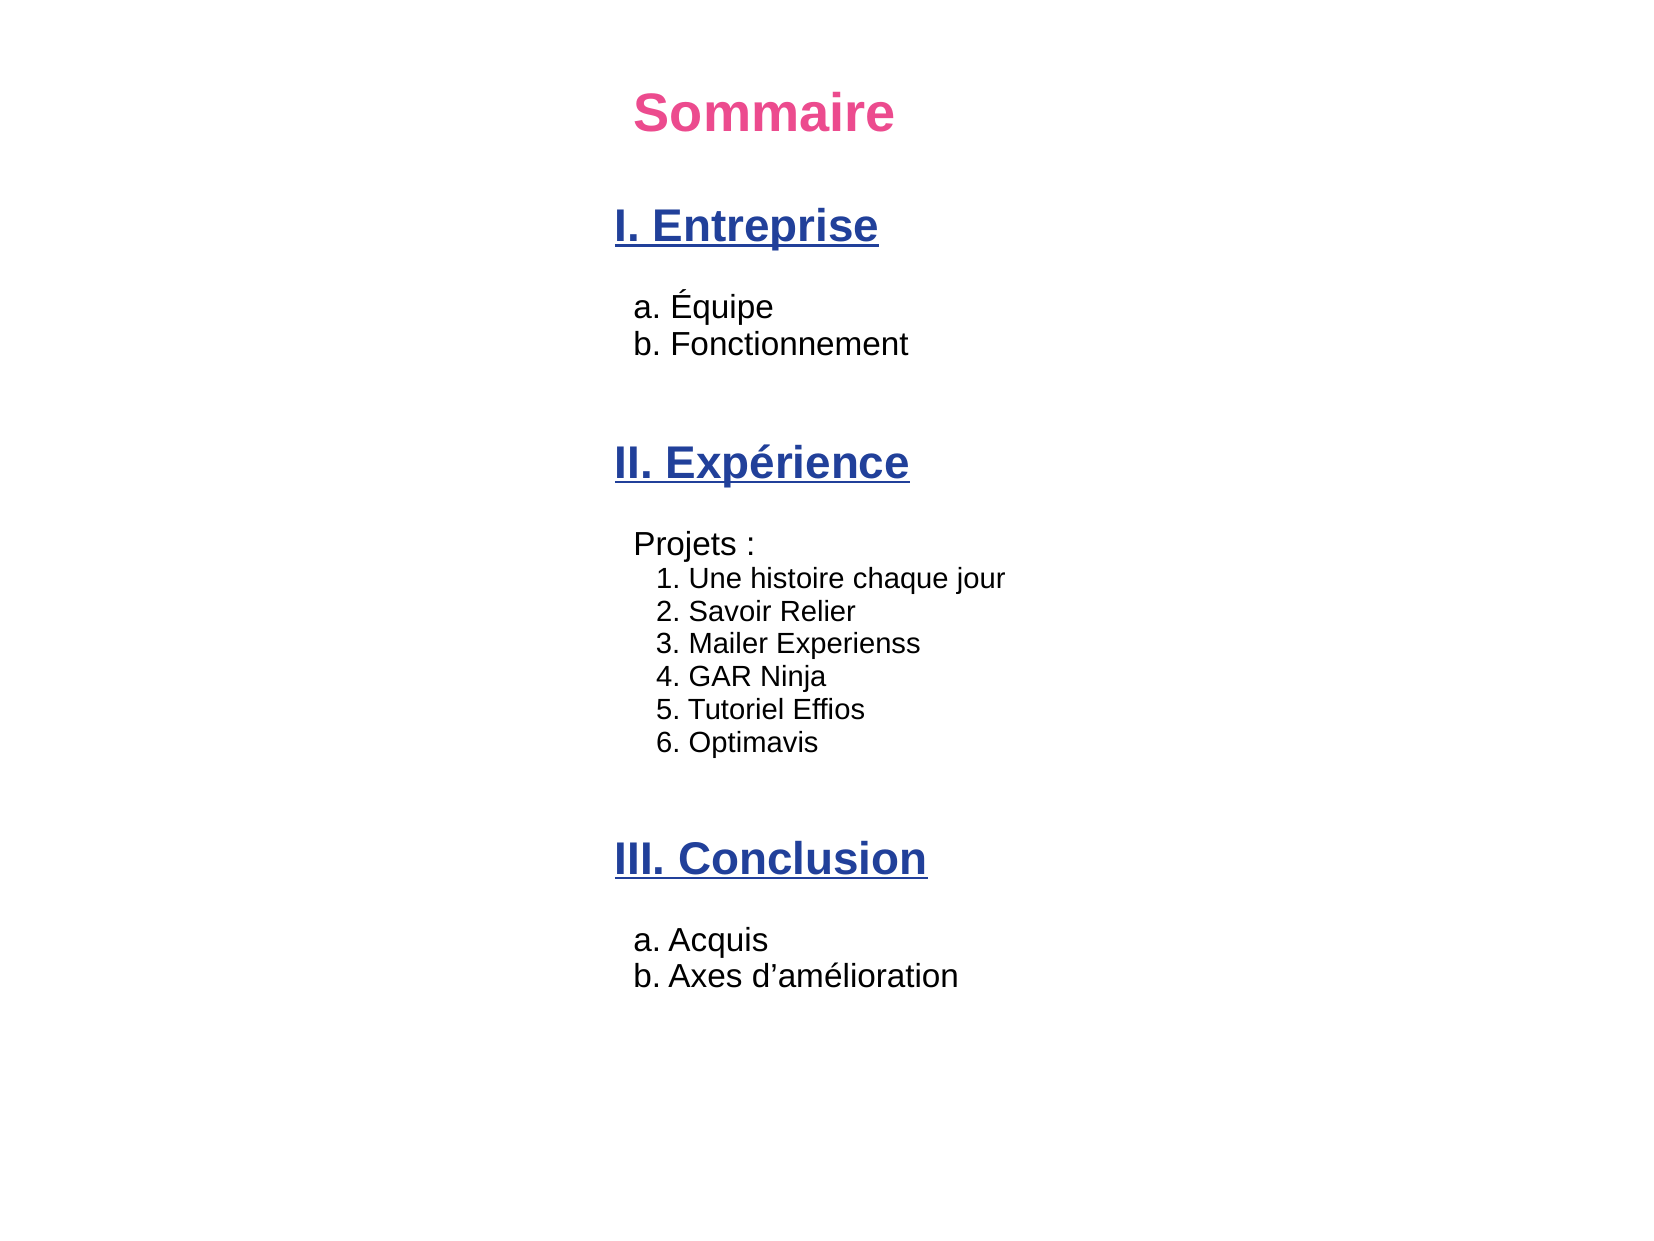

Sommaire
I. Entreprise
 a. Équipe
 b. Fonctionnement
II. Expérience
 Projets :
 1. Une histoire chaque jour
 2. Savoir Relier
 3. Mailer Experienss
 4. GAR Ninja
 5. Tutoriel Effios
 6. Optimavis
III. Conclusion
 a. Acquis
 b. Axes d’amélioration